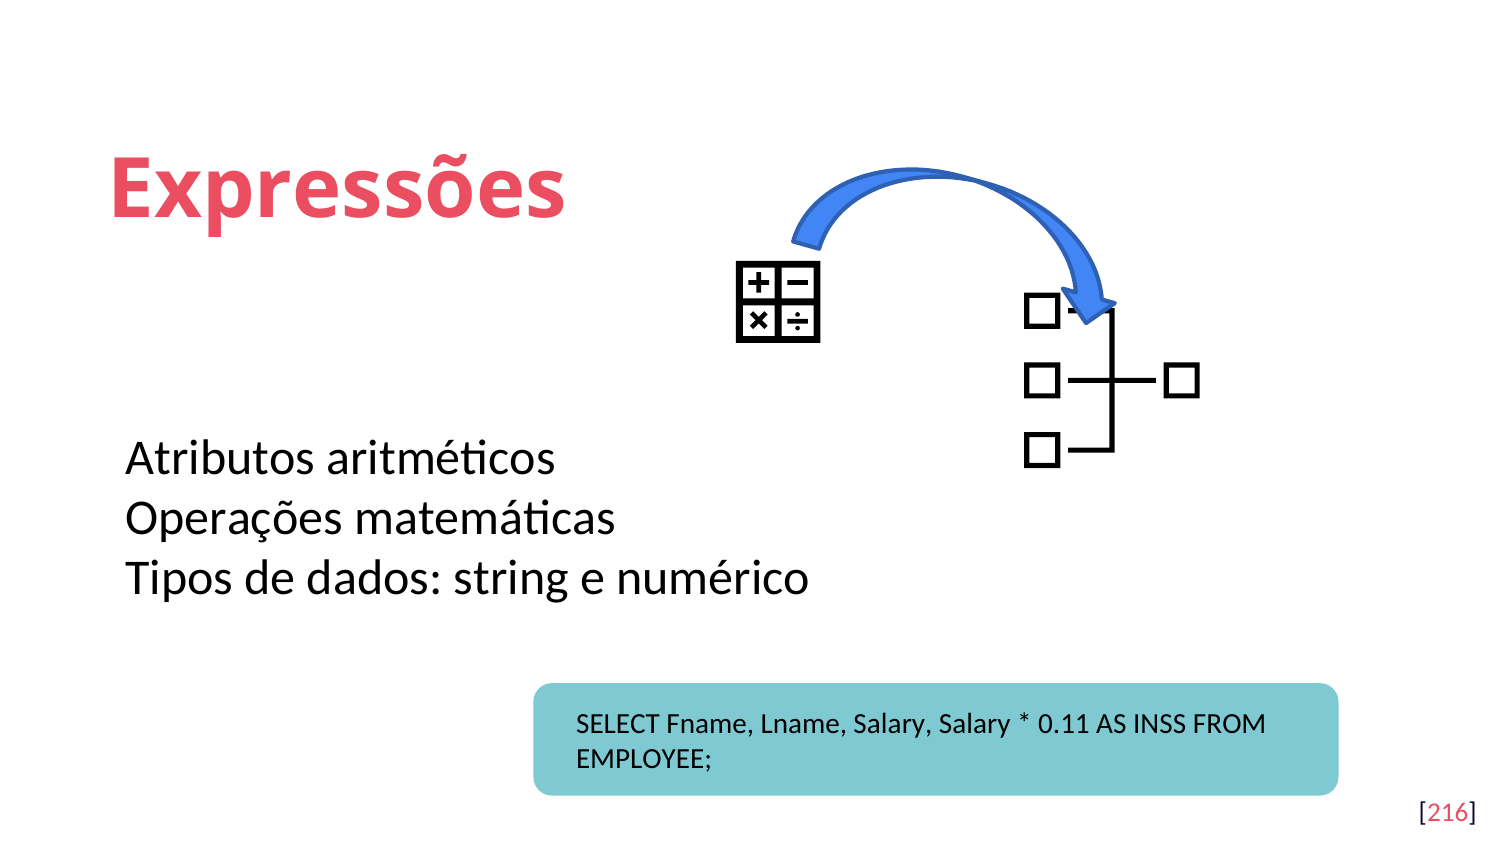

Expressões
Atributos aritméticos
Operações matemáticas
Tipos de dados: string e numérico
SELECT Fname, Lname, Salary, Salary * 0.11 AS INSS FROM EMPLOYEE;